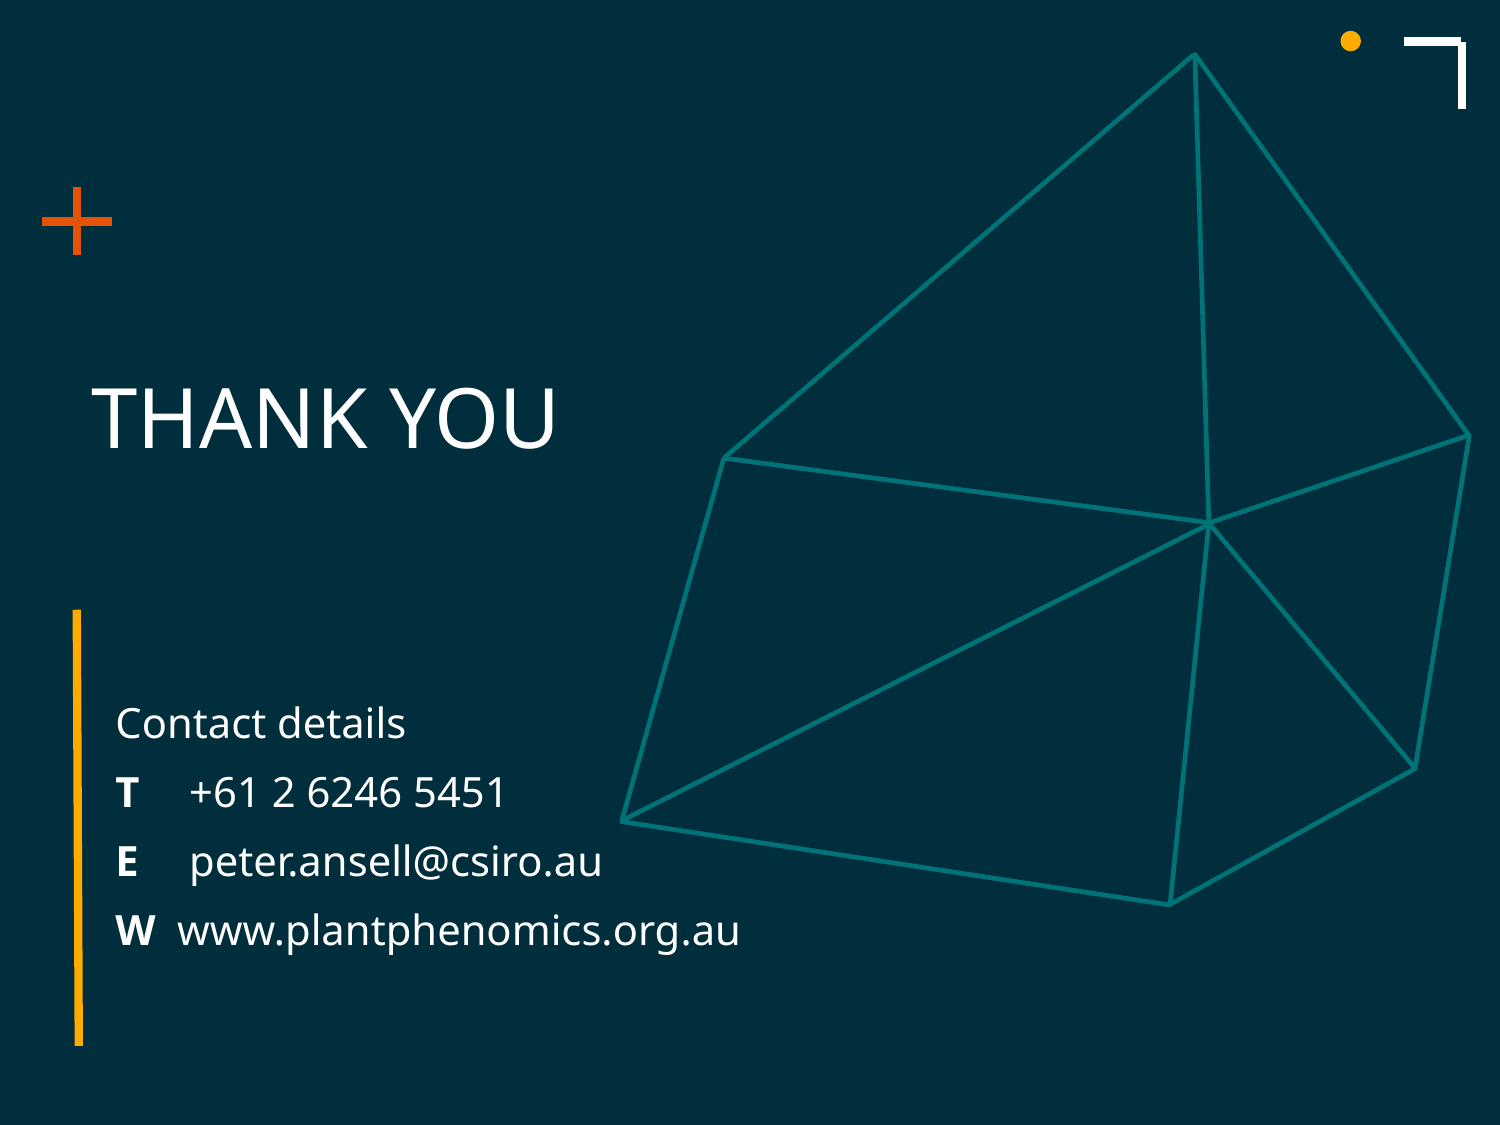

# Thank you
Contact details
T 	+61 2 6246 5451
E 	peter.ansell@csiro.au
W www.plantphenomics.org.au